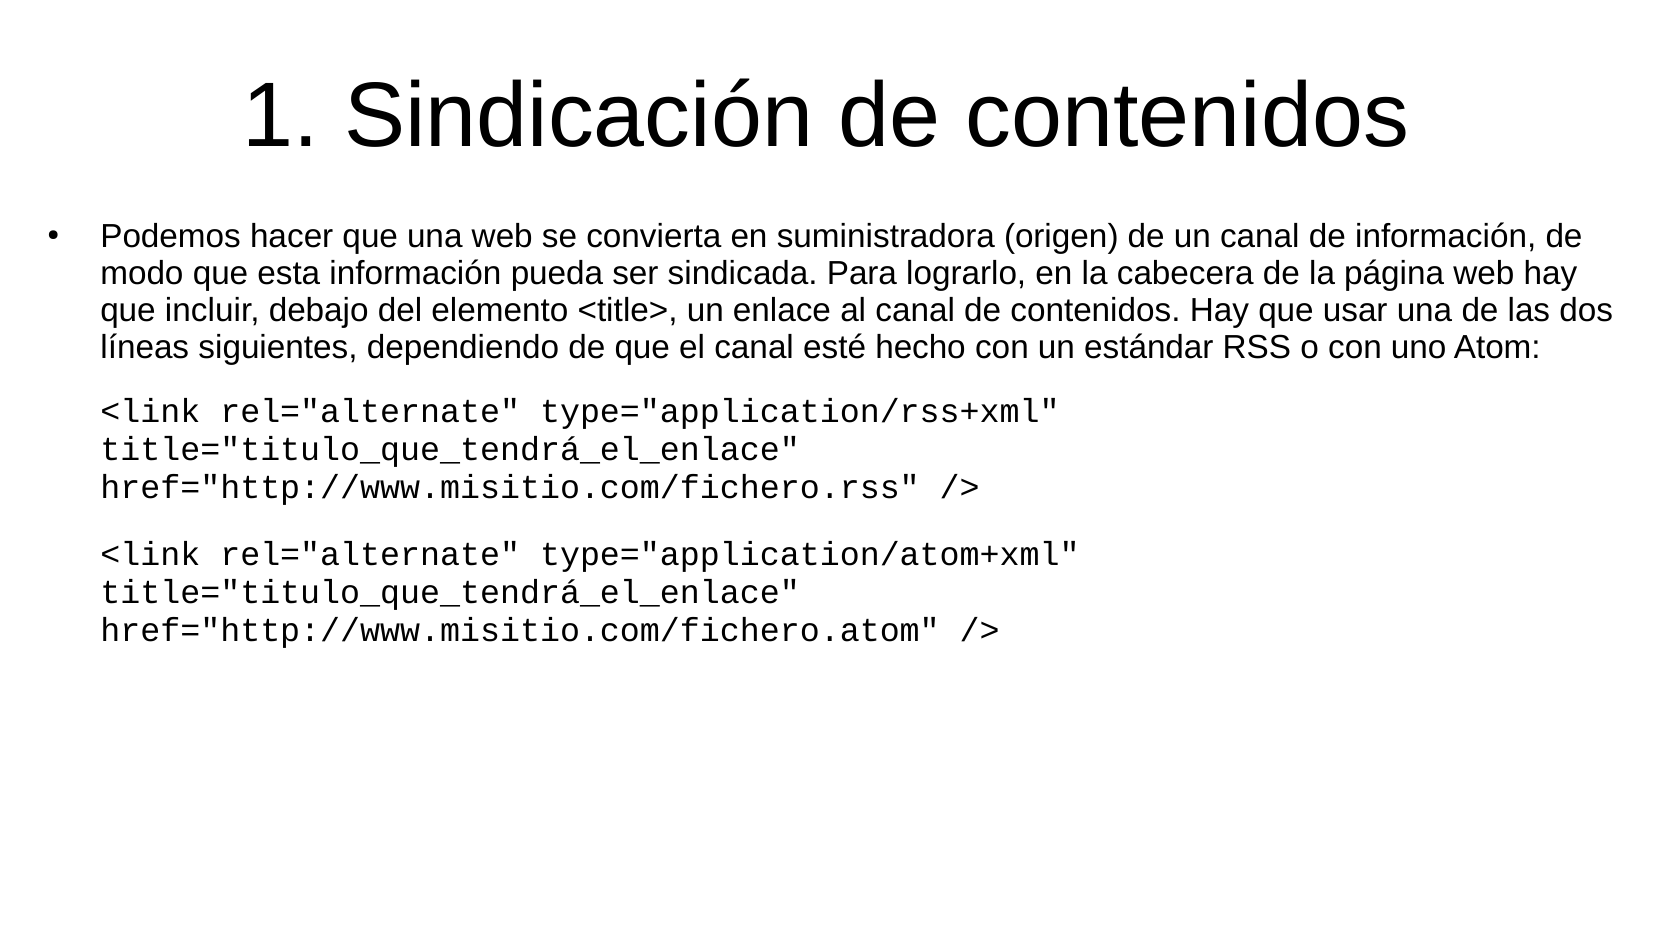

# 1. Sindicación de contenidos
Podemos hacer que una web se convierta en suministradora (origen) de un canal de información, de modo que esta información pueda ser sindicada. Para lograrlo, en la cabecera de la página web hay que incluir, debajo del elemento <title>, un enlace al canal de contenidos. Hay que usar una de las dos líneas siguientes, dependiendo de que el canal esté hecho con un estándar RSS o con uno Atom:
<link rel="alternate" type="application/rss+xml" title="titulo_que_tendrá_el_enlace" href="http://www.misitio.com/fichero.rss" />
<link rel="alternate" type="application/atom+xml" title="titulo_que_tendrá_el_enlace" href="http://www.misitio.com/fichero.atom" />